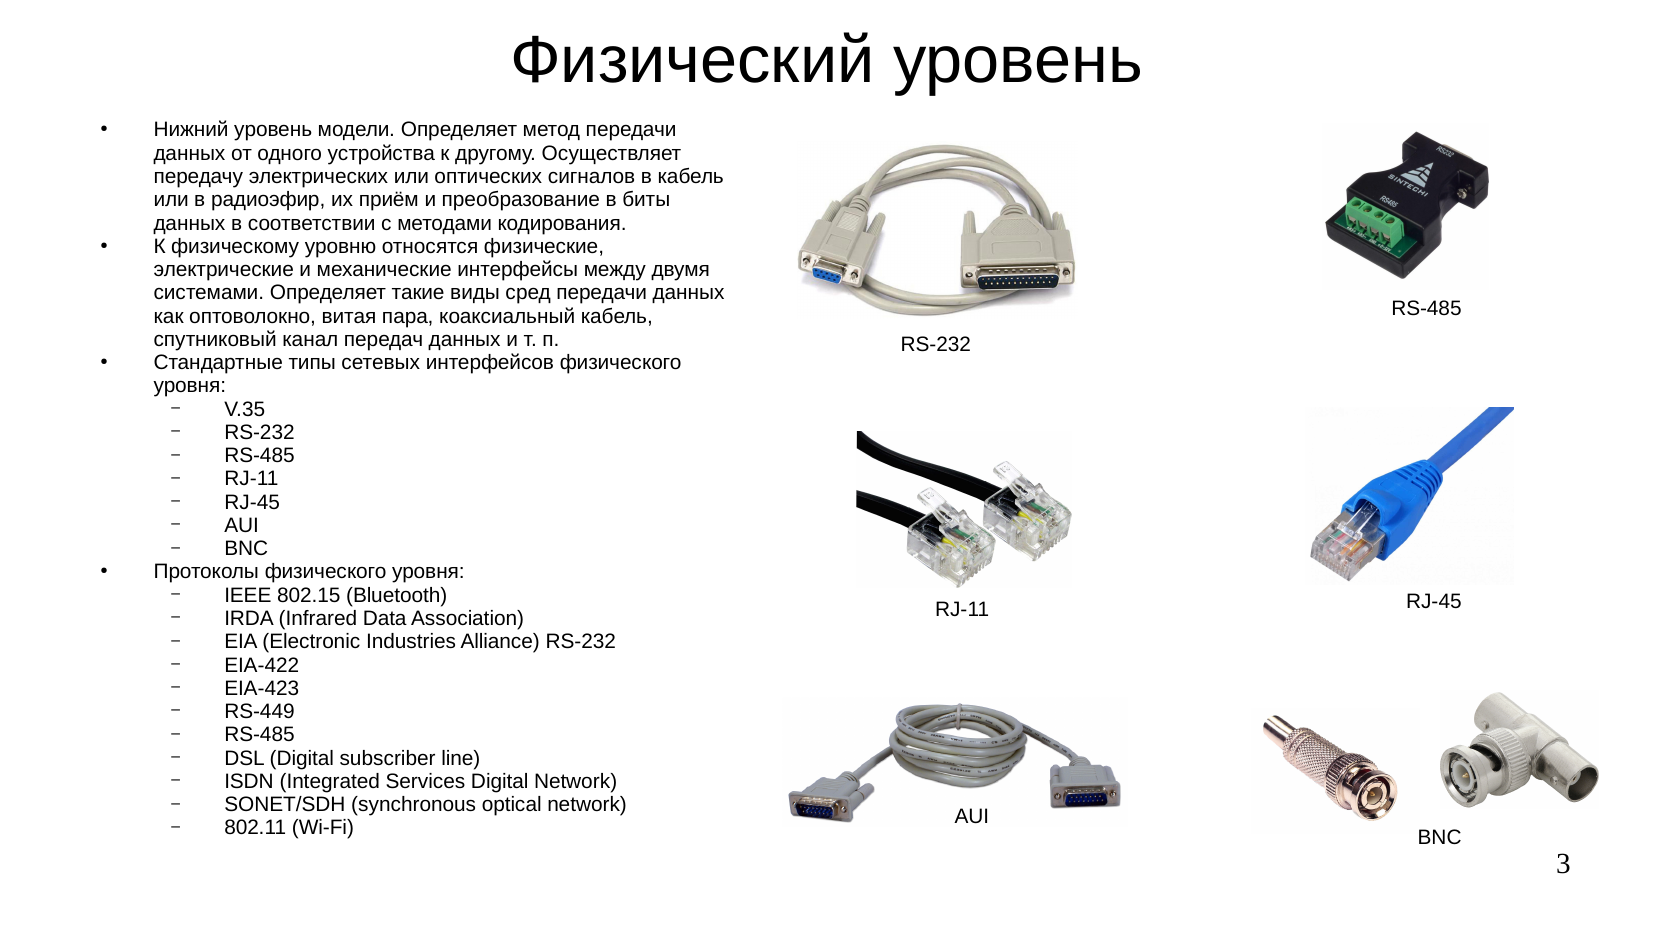

# Физический уровень
Нижний уровень модели. Определяет метод передачи данных от одного устройства к другому. Осуществляет передачу электрических или оптических сигналов в кабель или в радиоэфир, их приём и преобразование в биты данных в соответствии с методами кодирования.
К физическому уровню относятся физические, электрические и механические интерфейсы между двумя системами. Определяет такие виды сред передачи данных как оптоволокно, витая пара, коаксиальный кабель, спутниковый канал передач данных и т. п.
Стандартные типы сетевых интерфейсов физического уровня:
V.35
RS-232
RS-485
RJ-11
RJ-45
AUI
BNC
Протоколы физического уровня:
IEEE 802.15 (Bluetooth)
IRDA (Infrared Data Association)
EIA (Electronic Industries Alliance) RS-232
EIA-422
EIA-423
RS-449
RS-485
DSL (Digital subscriber line)
ISDN (Integrated Services Digital Network)
SONET/SDH (synchronous optical network)
802.11 (Wi-Fi)
RS-485
RS-232
RJ-45
RJ-11
AUI
BNC
3